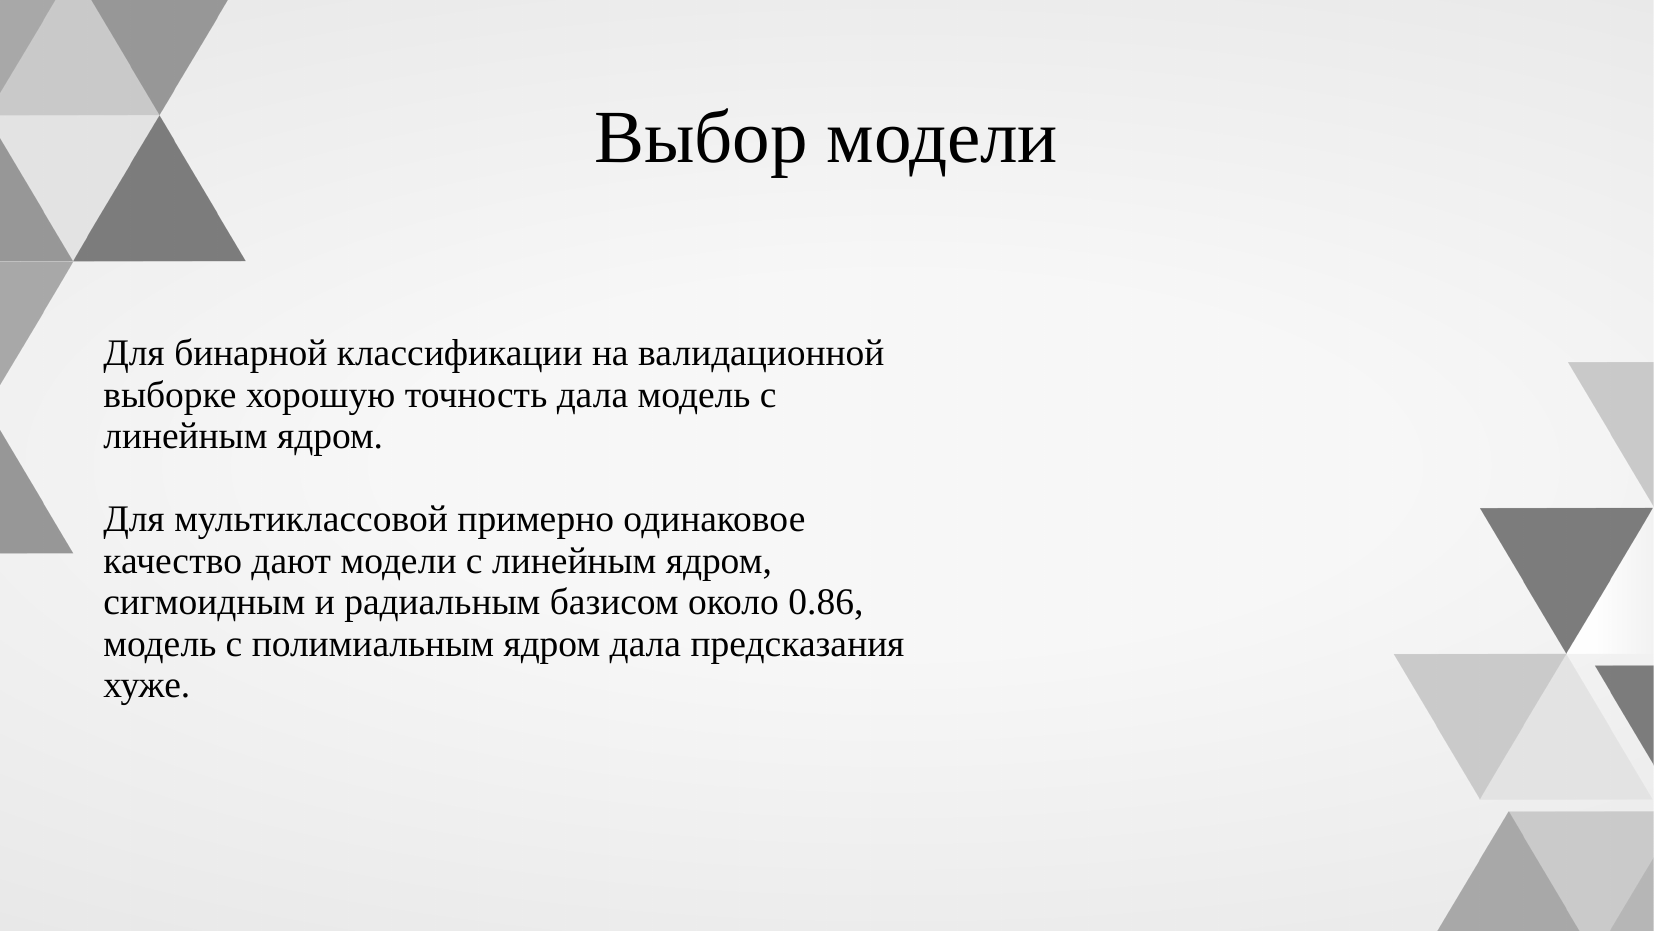

Выбор модели
Для бинарной классификации на валидационной выборке хорошую точность дала модель с линейным ядром.
Для мультиклассовой примерно одинаковое качество дают модели с линейным ядром, сигмоидным и радиальным базисом около 0.86, модель с полимиальным ядром дала предсказания хуже.